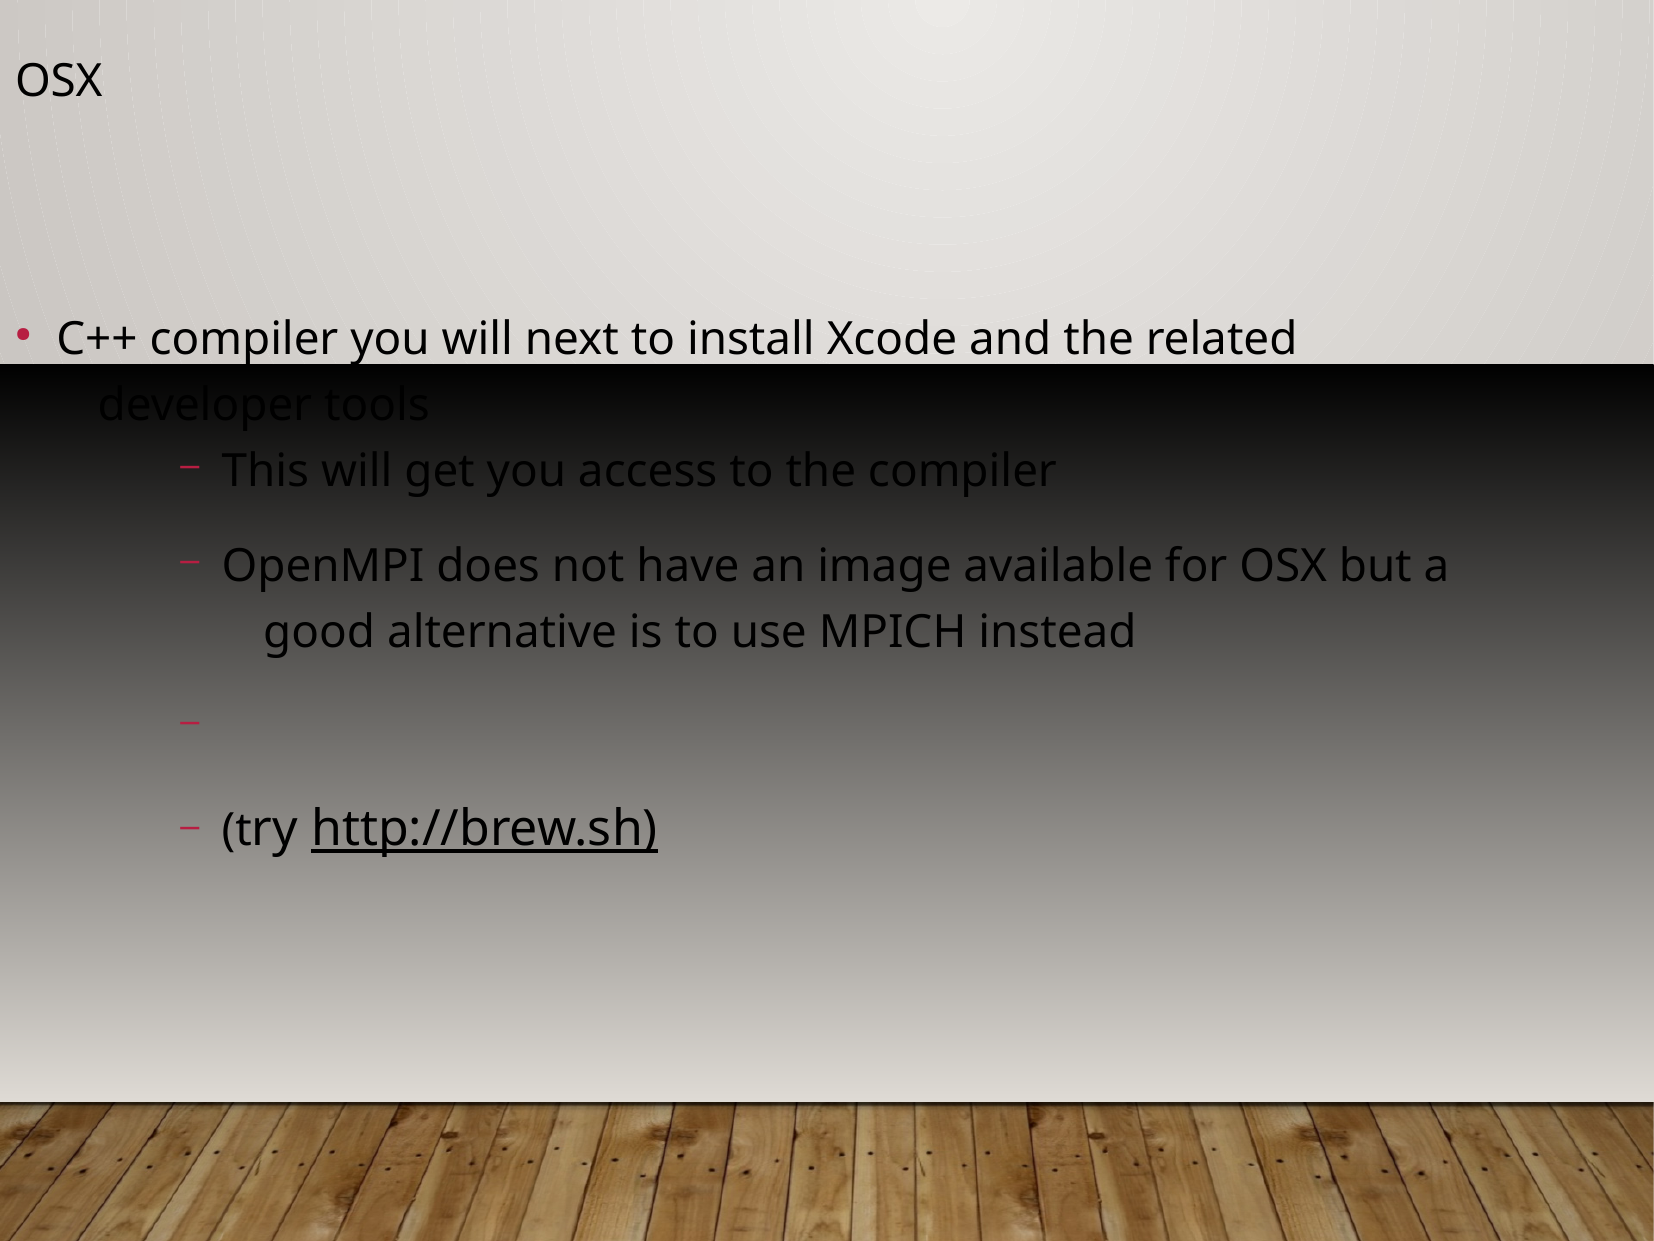

# OSX
C++ compiler you will next to install Xcode and the related developer tools
This will get you access to the compiler
OpenMPI does not have an image available for OSX but a good alternative is to use MPICH instead
(try http://brew.sh)